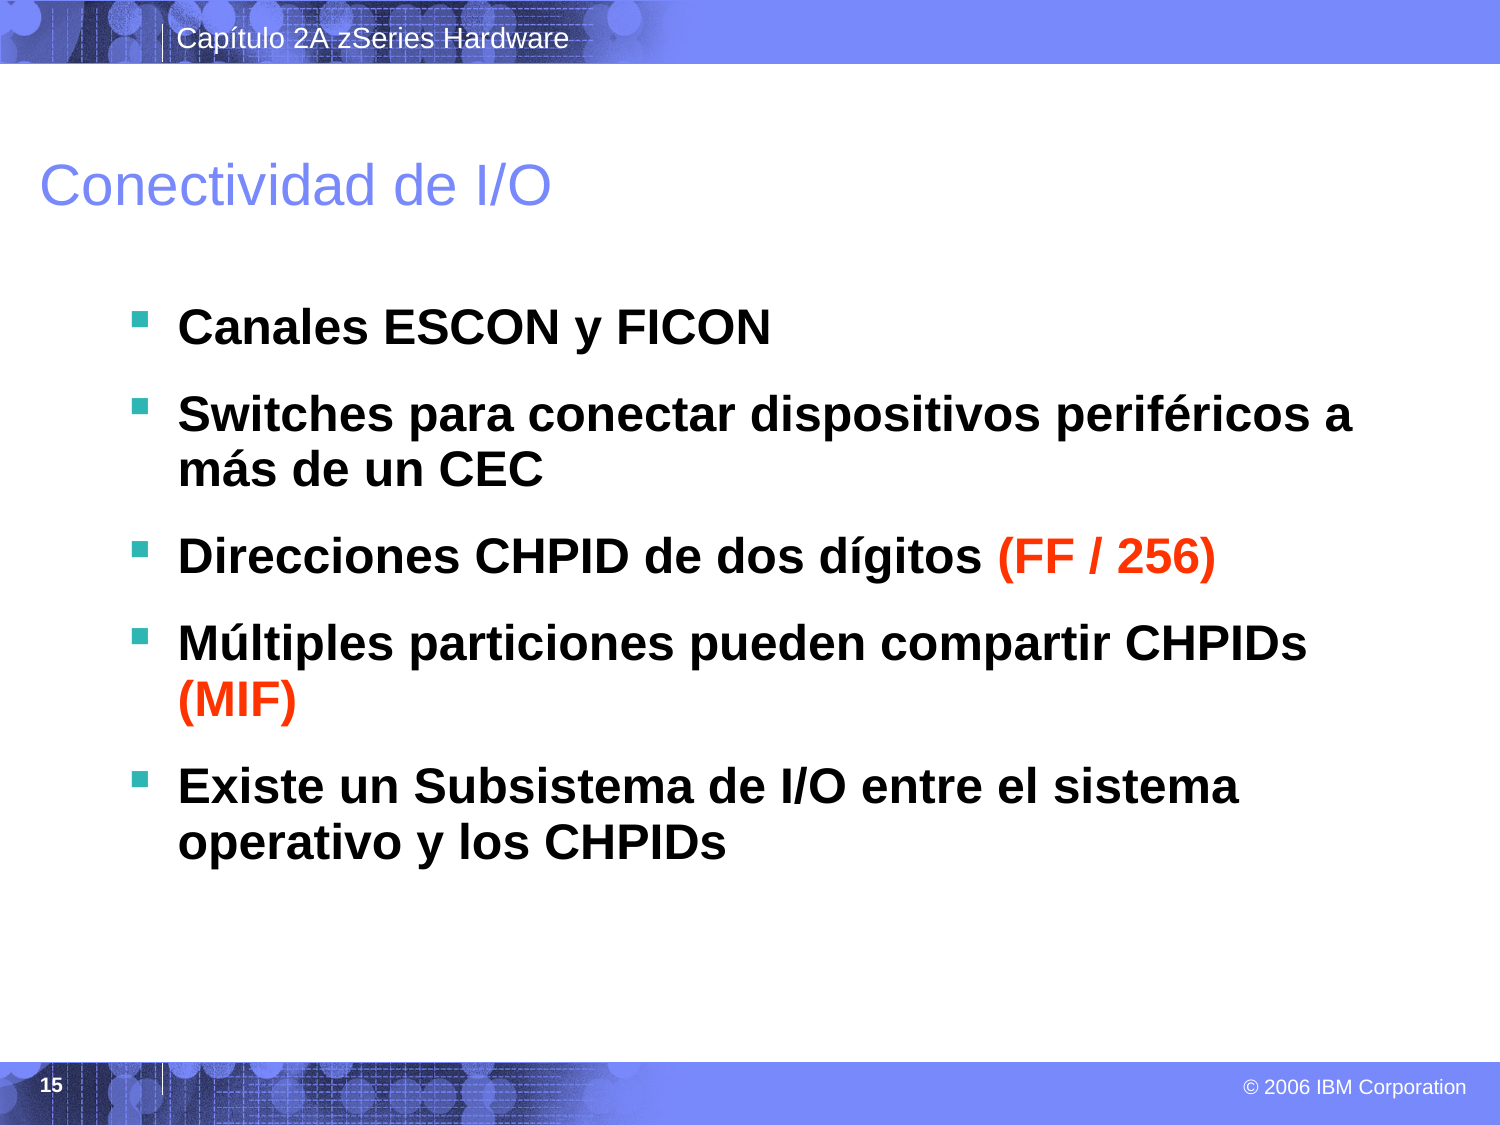

# Conectividad de I/O
Canales ESCON y FICON
Switches para conectar dispositivos periféricos a más de un CEC
Direcciones CHPID de dos dígitos (FF / 256)
Múltiples particiones pueden compartir CHPIDs (MIF)
Existe un Subsistema de I/O entre el sistema operativo y los CHPIDs
15